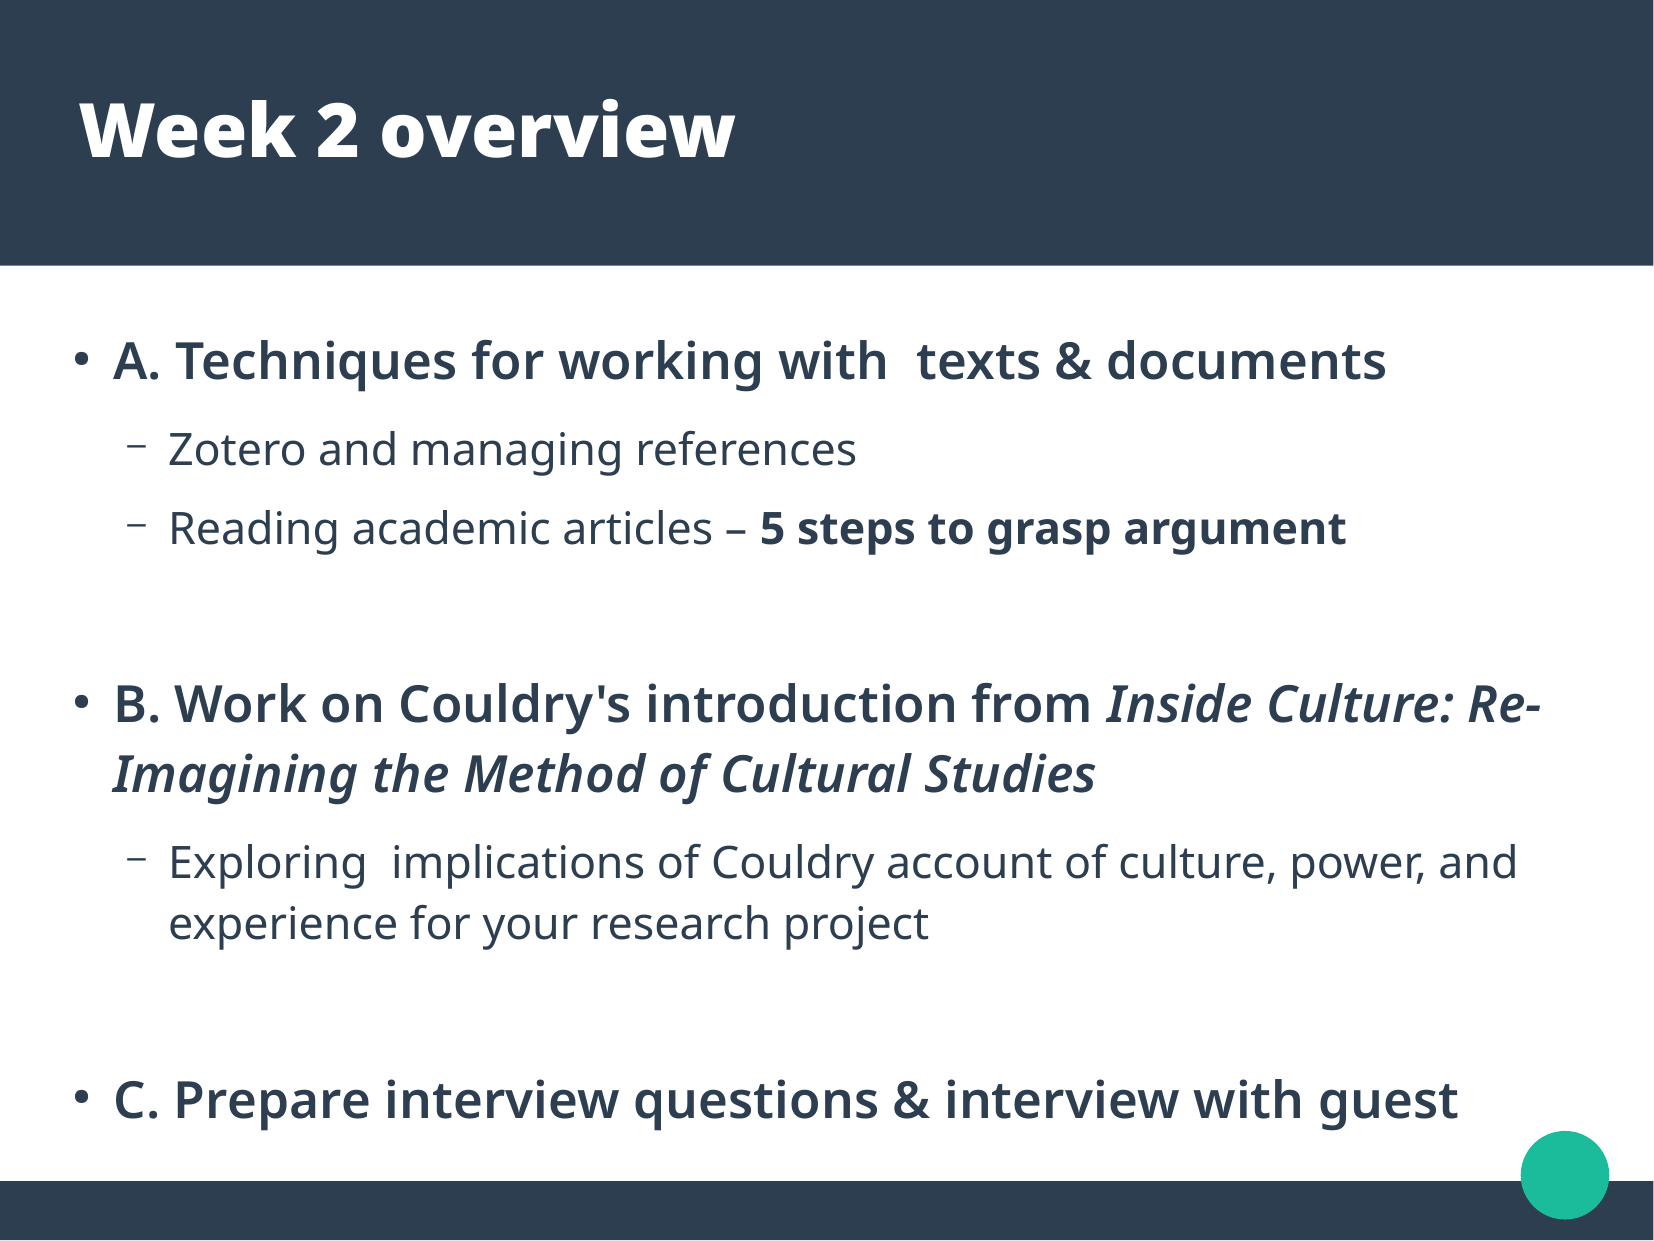

# Week 2 overview
A. Techniques for working with texts & documents
Zotero and managing references
Reading academic articles – 5 steps to grasp argument
B. Work on Couldry's introduction from Inside Culture: Re-Imagining the Method of Cultural Studies
Exploring implications of Couldry account of culture, power, and experience for your research project
C. Prepare interview questions & interview with guest